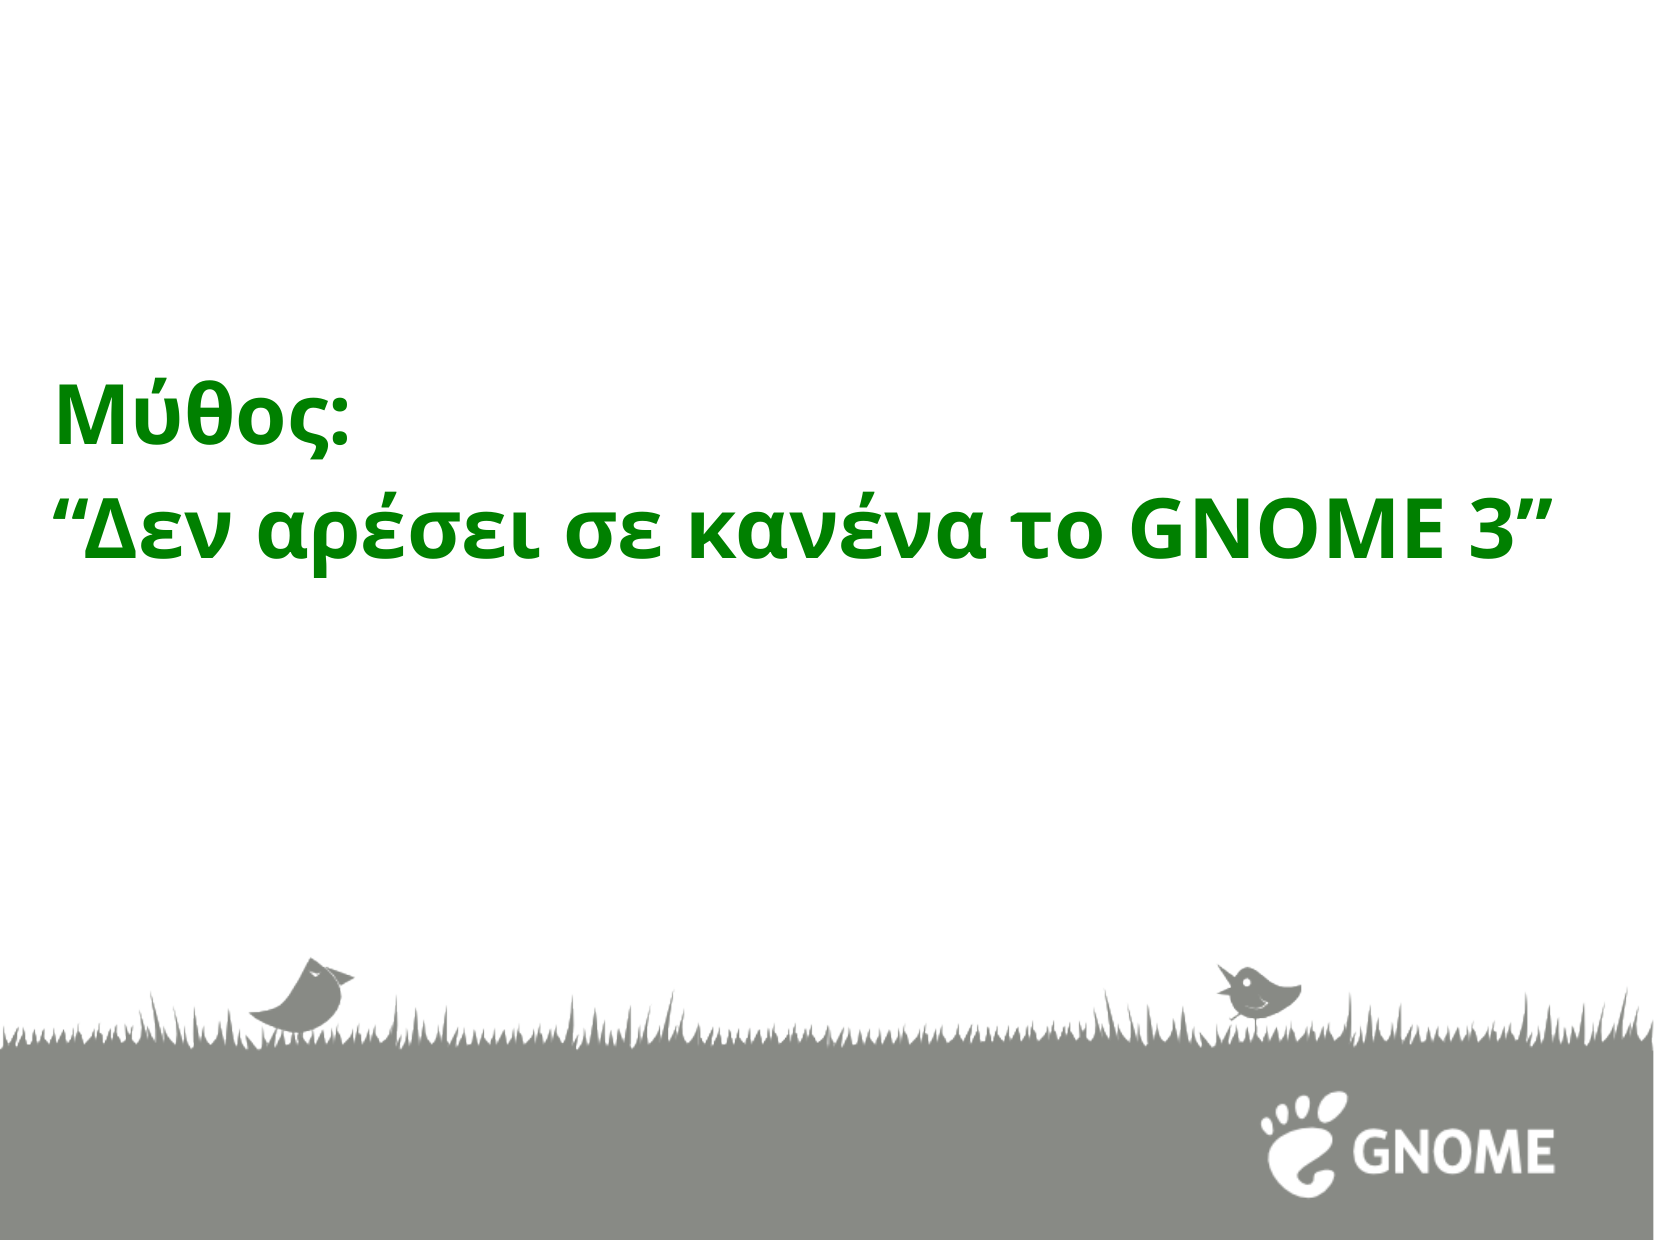

Μύθος:
“Δεν αρέσει σε κανένα το GNOME 3”